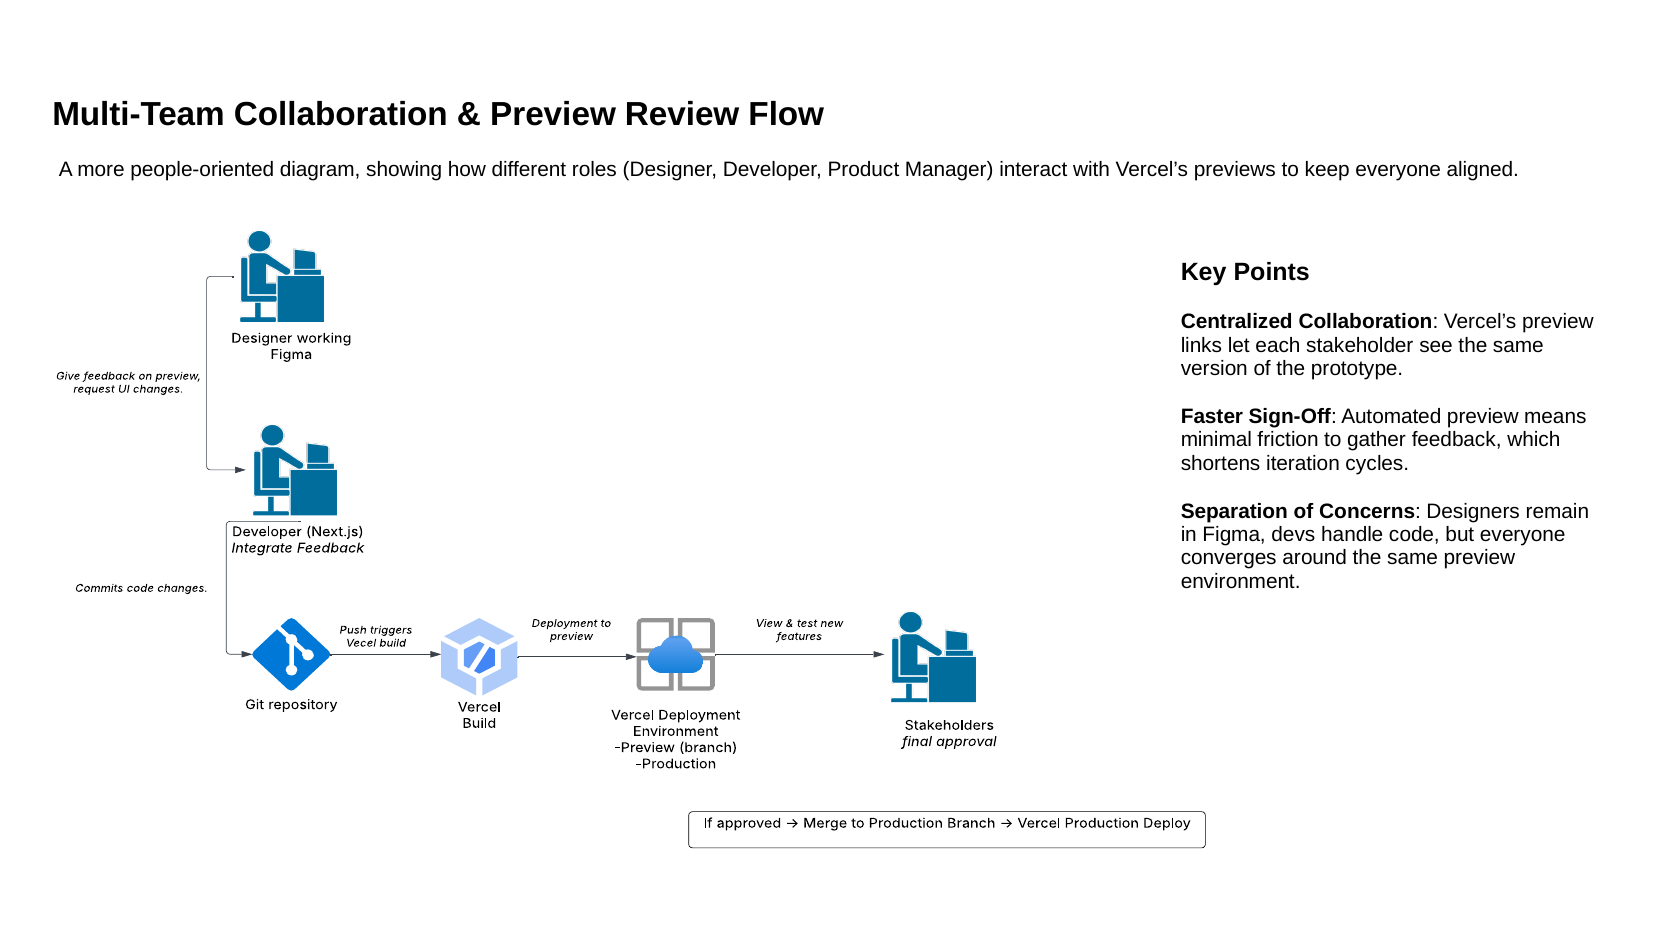

Multi-Team Collaboration & Preview Review Flow
A more people-oriented diagram, showing how different roles (Designer, Developer, Product Manager) interact with Vercel’s previews to keep everyone aligned.
Key Points
Centralized Collaboration: Vercel’s preview links let each stakeholder see the same version of the prototype.
Faster Sign-Off: Automated preview means minimal friction to gather feedback, which shortens iteration cycles.
Separation of Concerns: Designers remain in Figma, devs handle code, but everyone converges around the same preview environment.